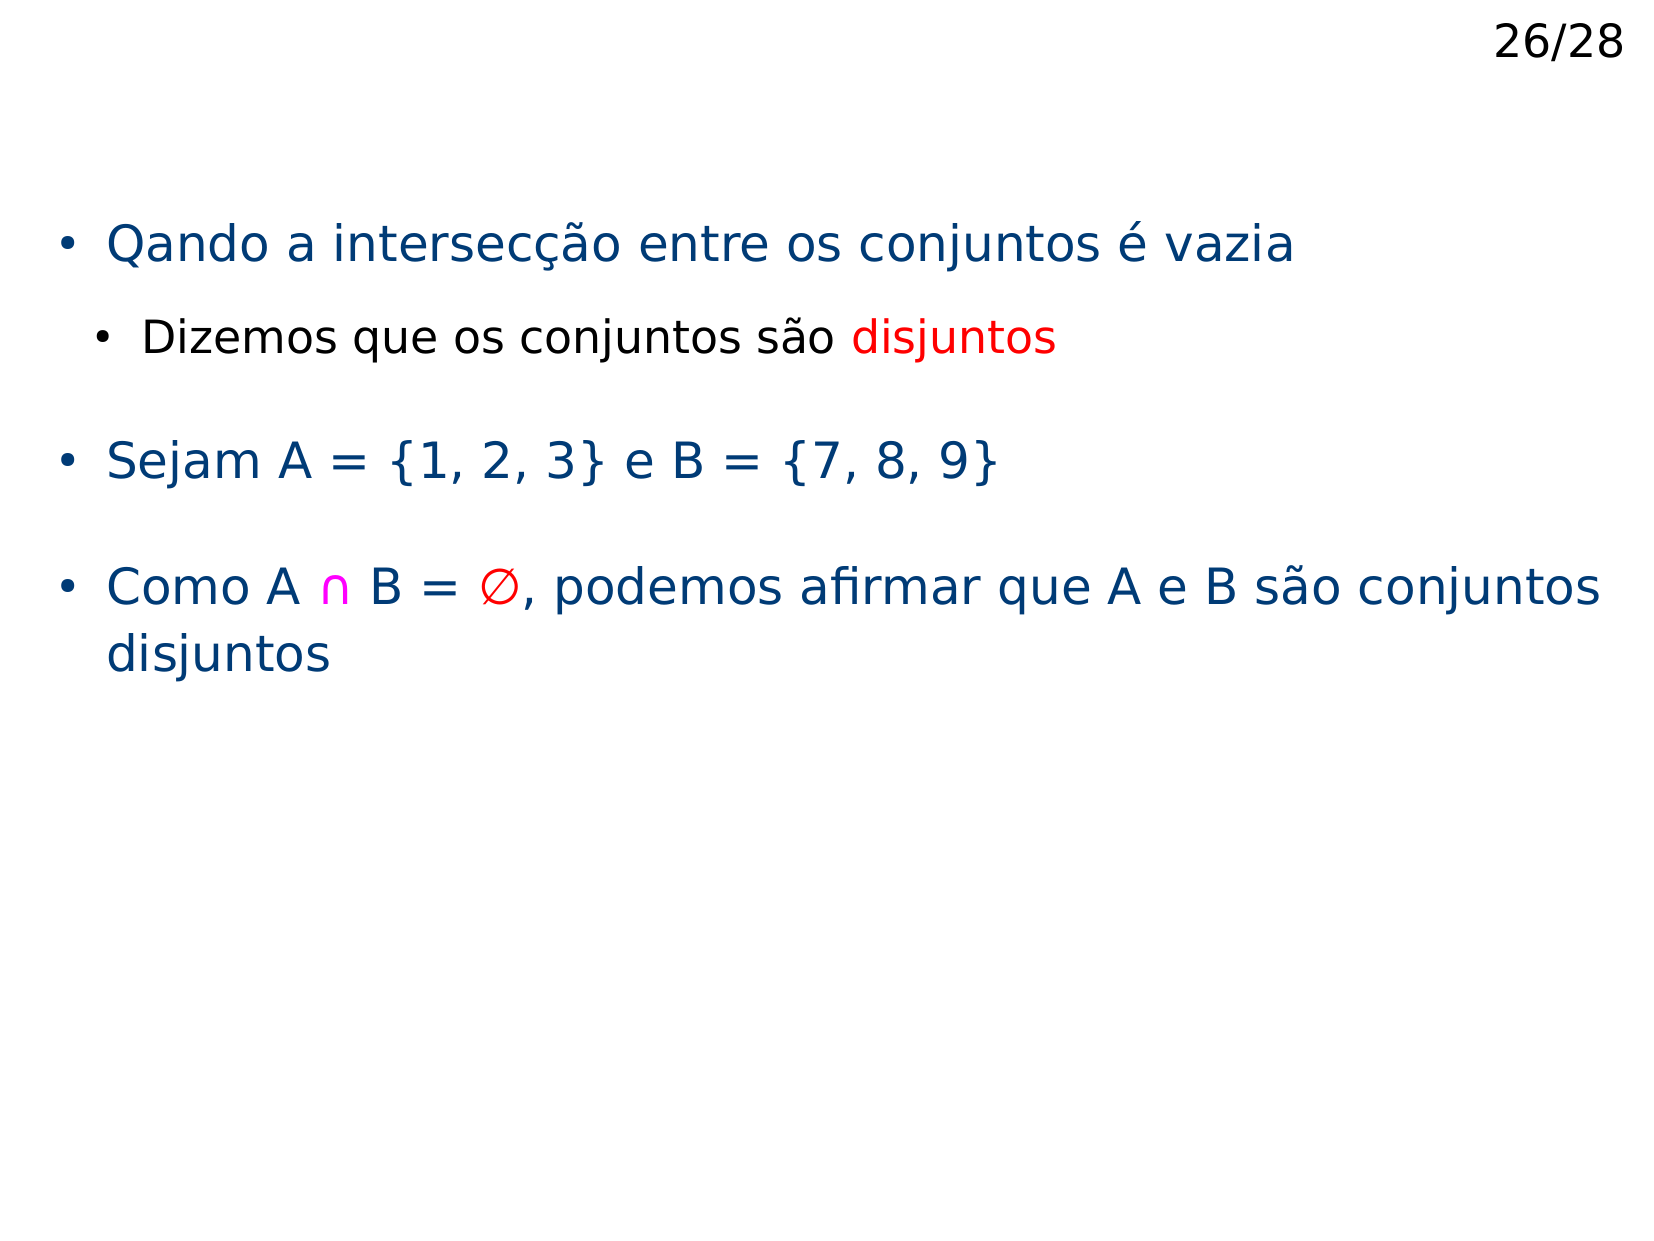

26
#
Qando a intersecção entre os conjuntos é vazia
Dizemos que os conjuntos são disjuntos
Sejam A = {1, 2, 3} e B = {7, 8, 9}
Como A ∩ B = ∅, podemos afirmar que A e B são conjuntos disjuntos